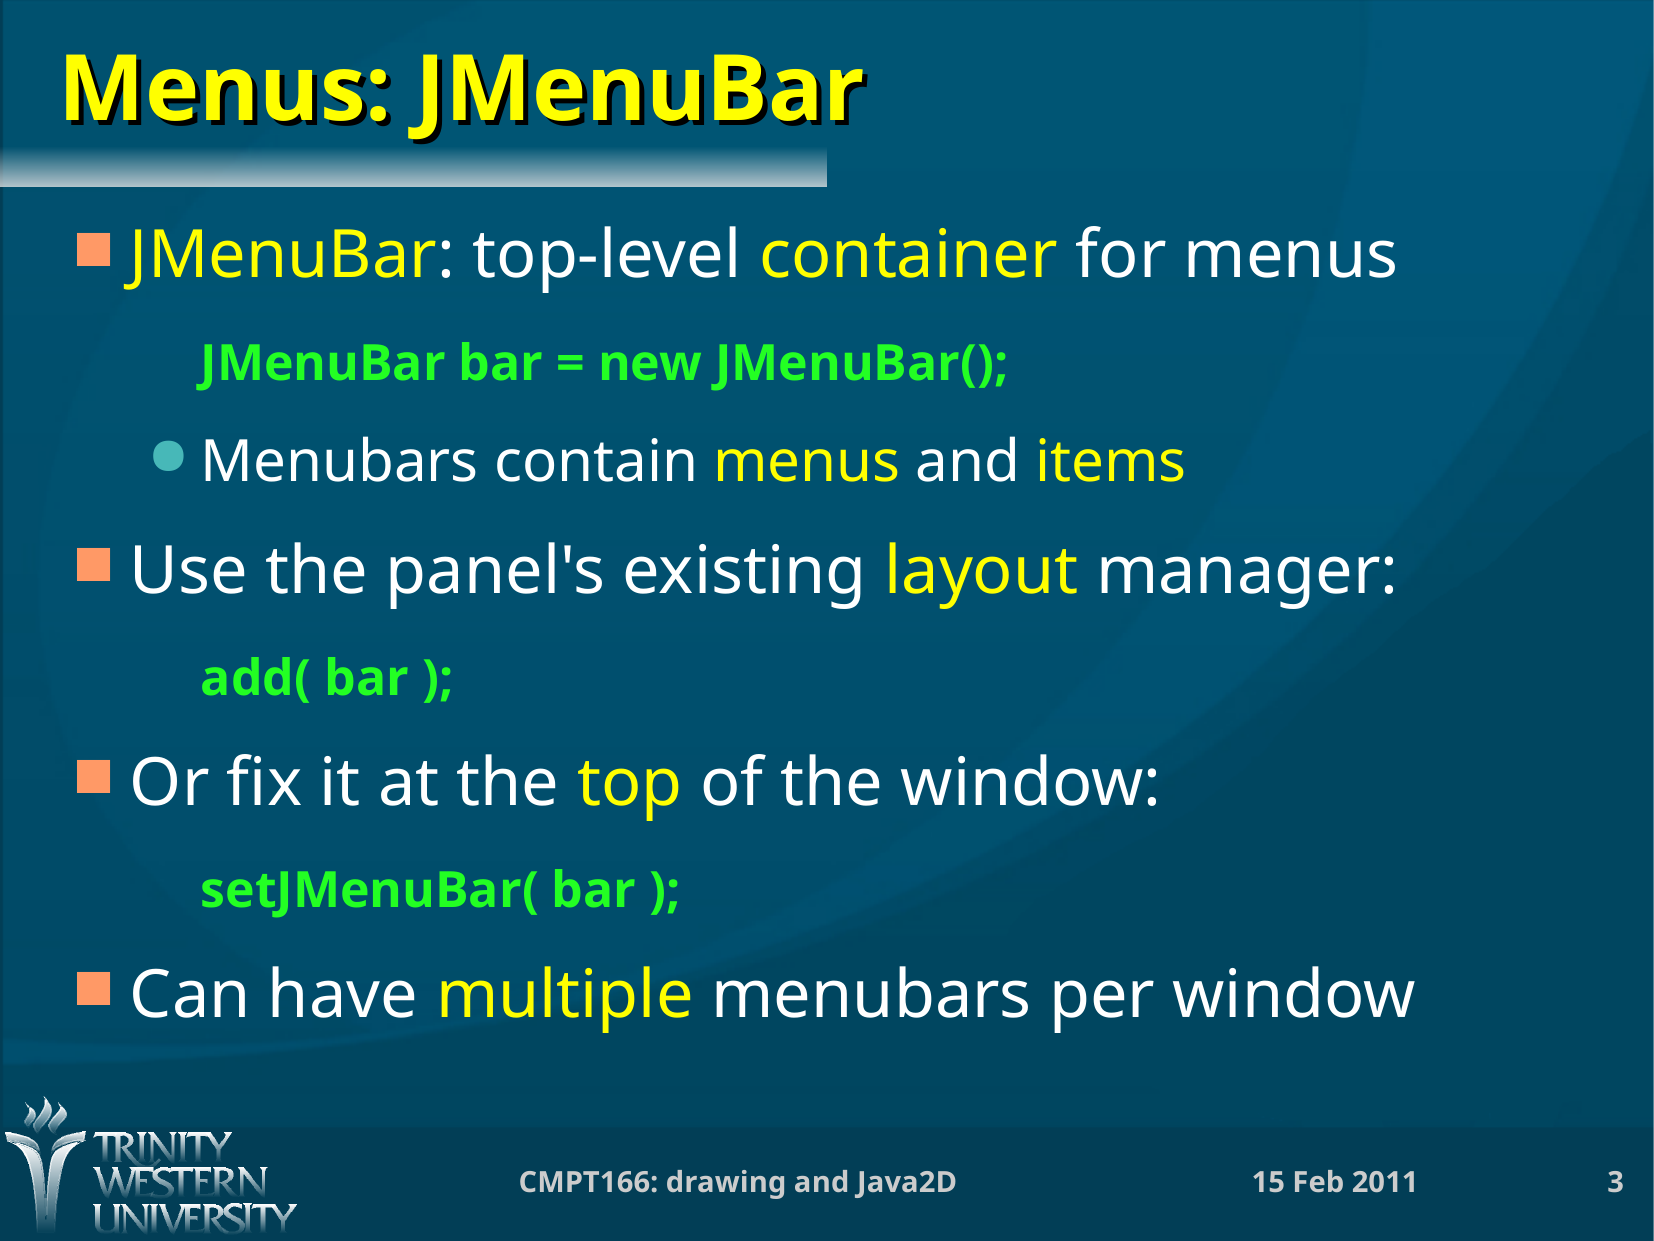

# Menus: JMenuBar
JMenuBar: top-level container for menus
JMenuBar bar = new JMenuBar();
Menubars contain menus and items
Use the panel's existing layout manager:
add( bar );
Or fix it at the top of the window:
setJMenuBar( bar );
Can have multiple menubars per window
CMPT166: drawing and Java2D
15 Feb 2011
3